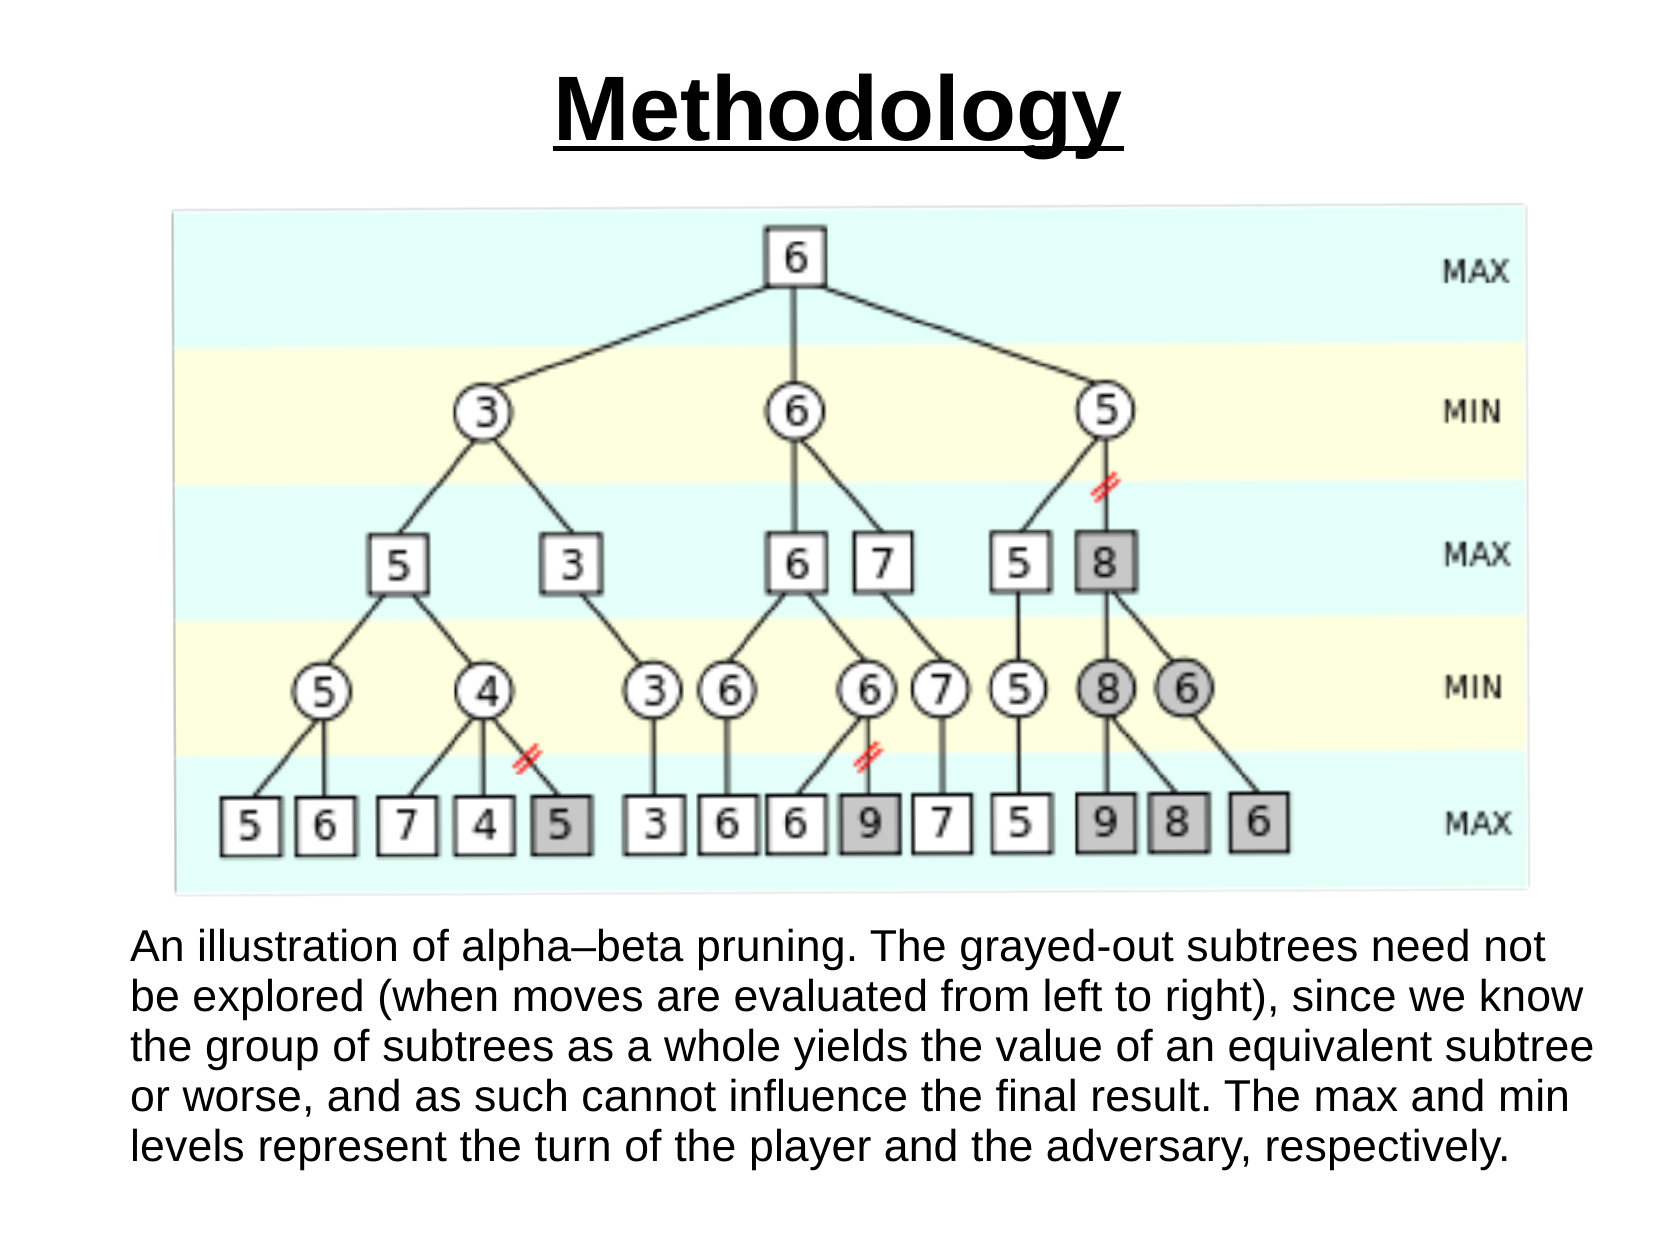

Methodology
# An illustration of alpha–beta pruning. The grayed-out subtrees need not be explored (when moves are evaluated from left to right), since we know the group of subtrees as a whole yields the value of an equivalent subtree or worse, and as such cannot influence the final result. The max and min levels represent the turn of the player and the adversary, respectively.